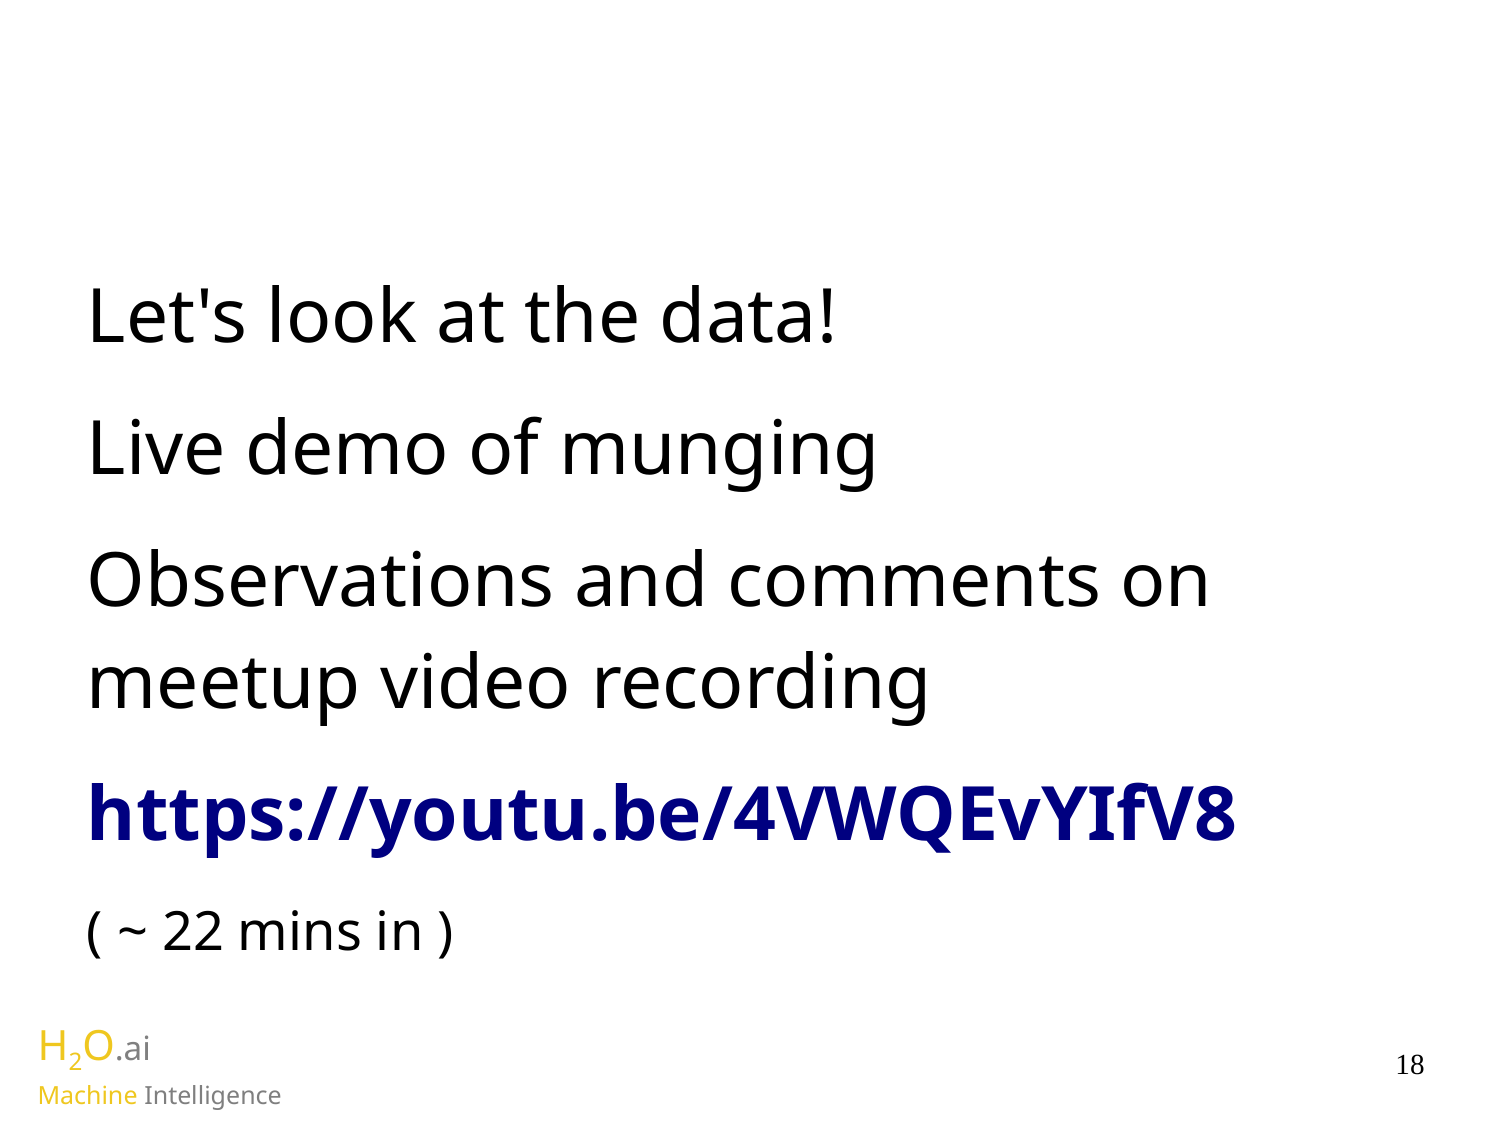

# Let's look at the data!
Live demo of munging
Observations and comments on meetup video recording
https://youtu.be/4VWQEvYIfV8
( ~ 22 mins in )
18